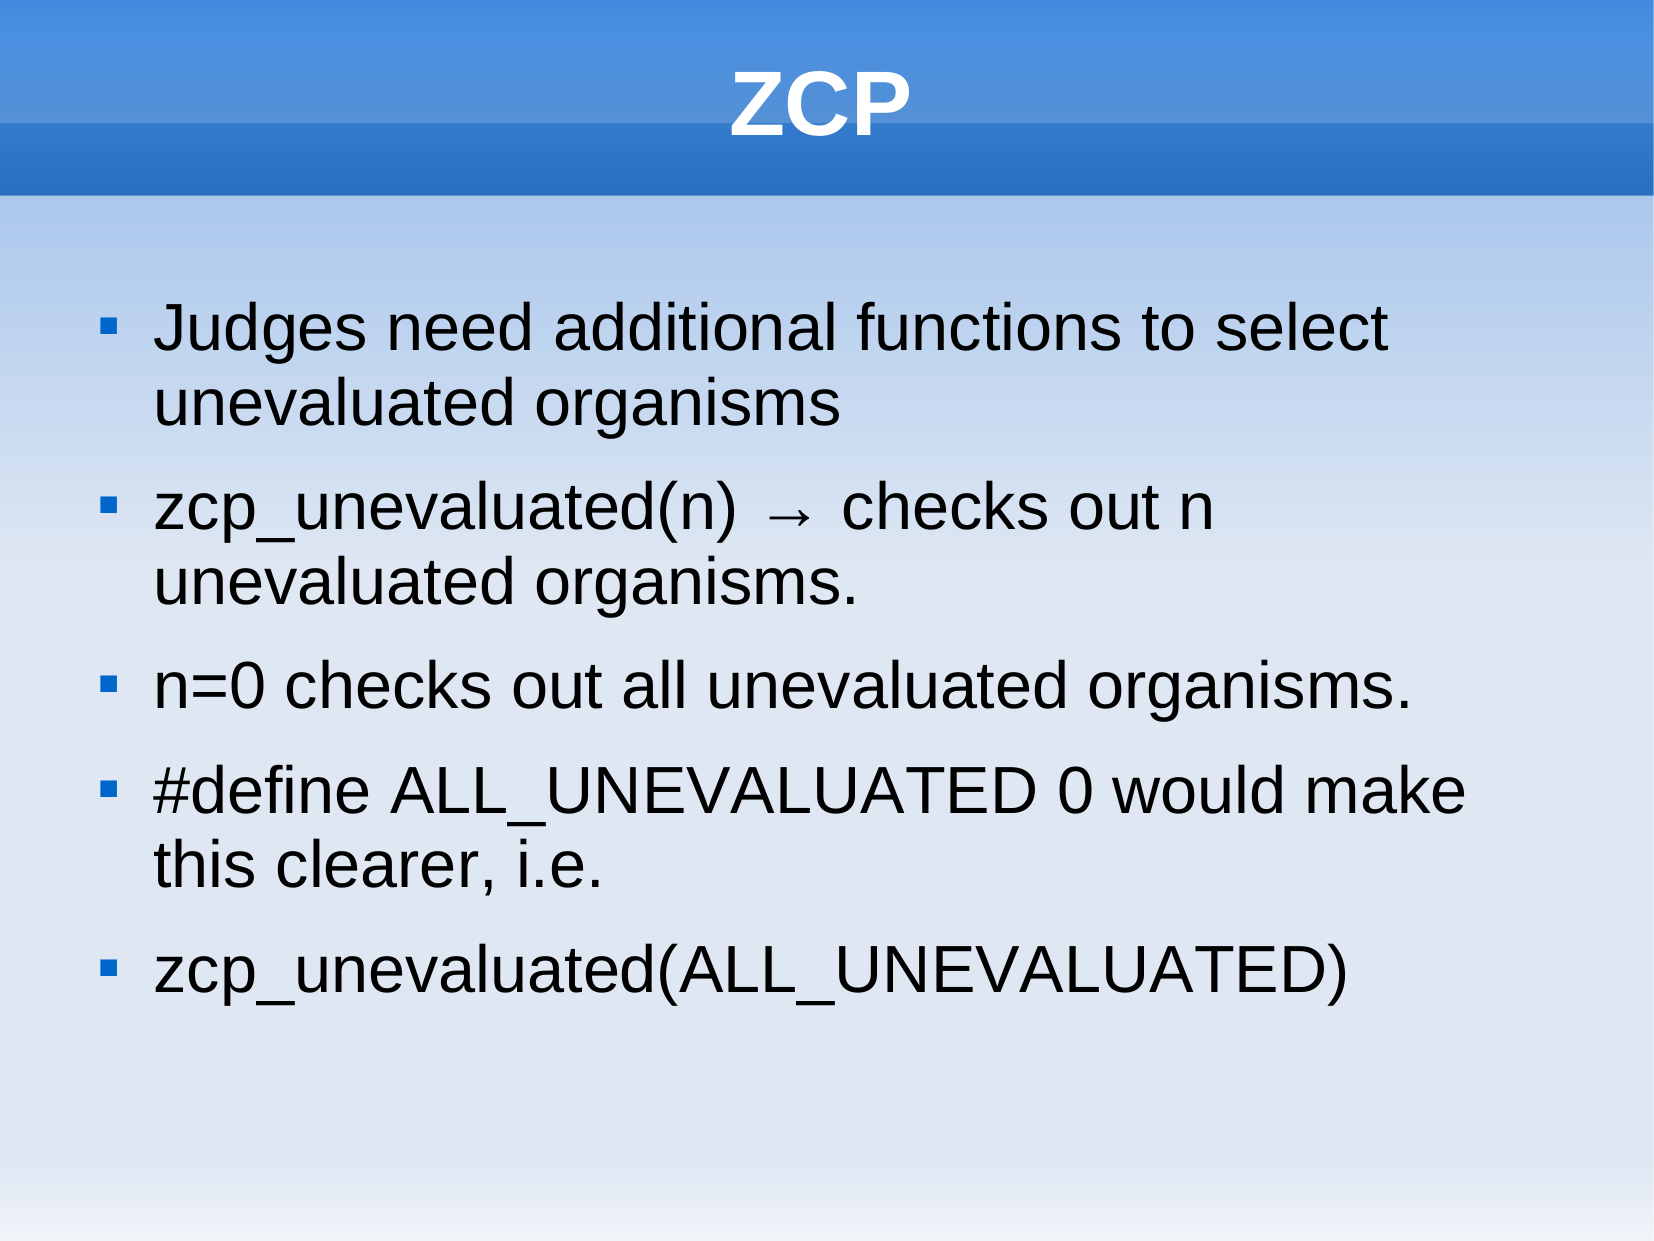

# ZCP
Judges need additional functions to select unevaluated organisms
zcp_unevaluated(n) → checks out n unevaluated organisms.
n=0 checks out all unevaluated organisms.
#define ALL_UNEVALUATED 0 would make this clearer, i.e.
zcp_unevaluated(ALL_UNEVALUATED)